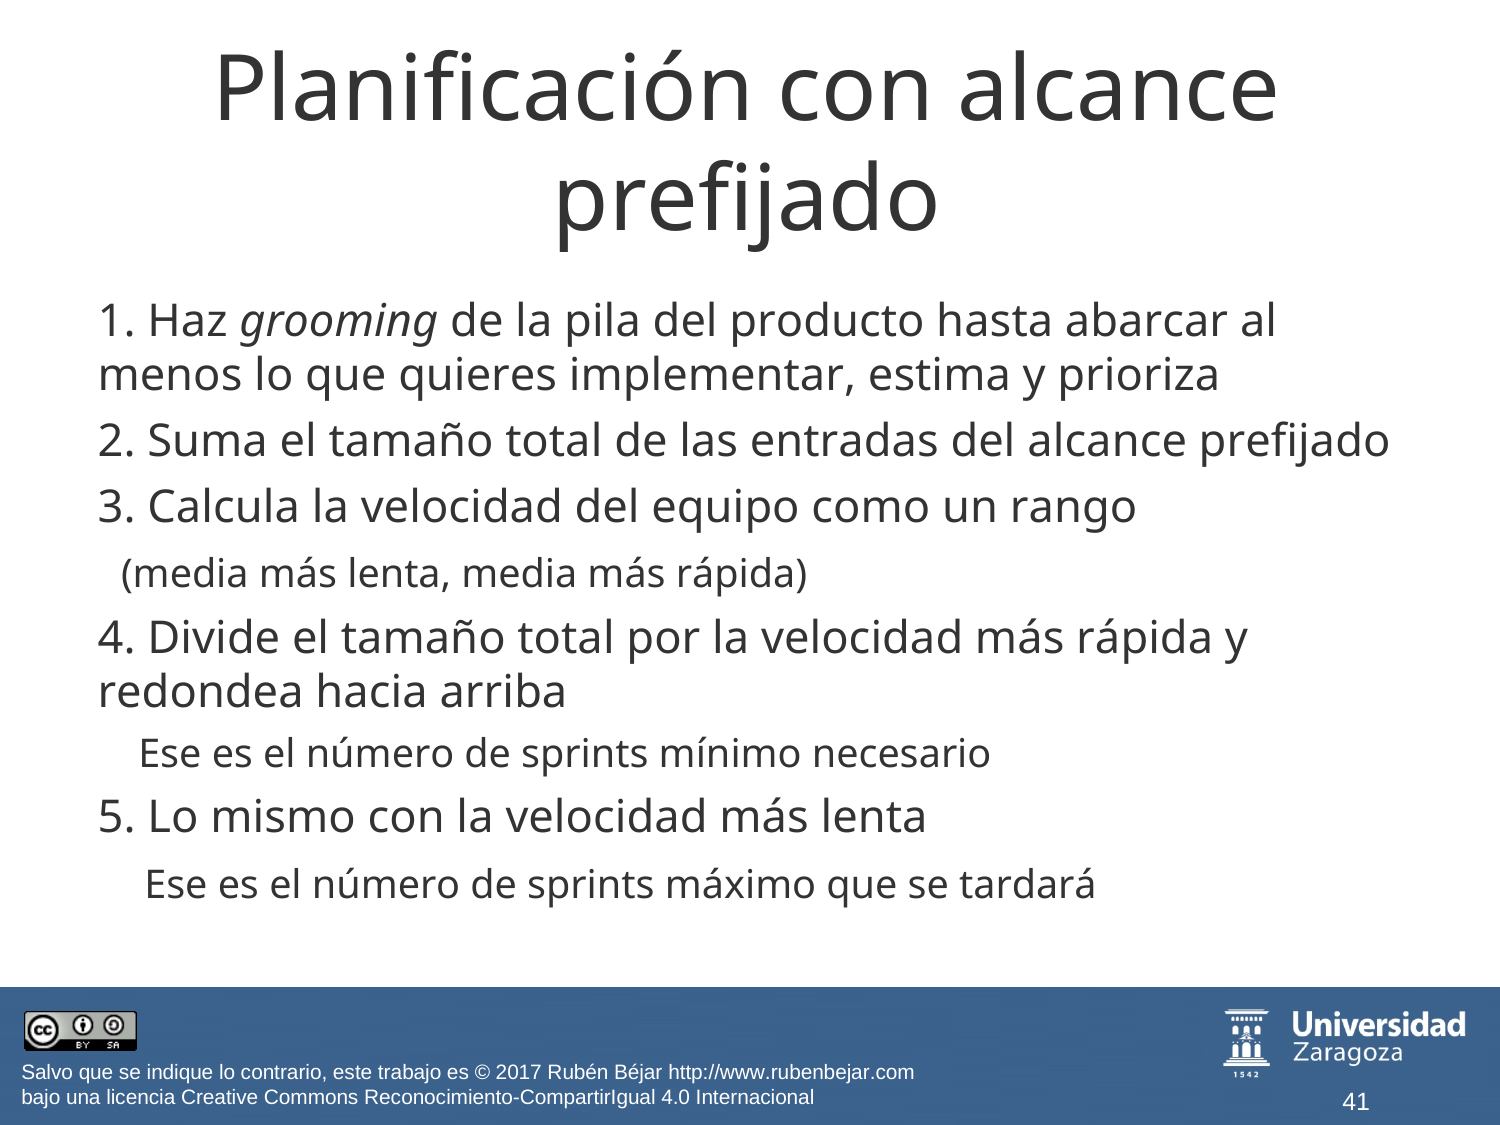

# Planificación con alcance prefijado
1. Haz grooming de la pila del producto hasta abarcar al menos lo que quieres implementar, estima y prioriza
2. Suma el tamaño total de las entradas del alcance prefijado
3. Calcula la velocidad del equipo como un rango
 (media más lenta, media más rápida)
4. Divide el tamaño total por la velocidad más rápida y redondea hacia arriba
 Ese es el número de sprints mínimo necesario
5. Lo mismo con la velocidad más lenta
 Ese es el número de sprints máximo que se tardará